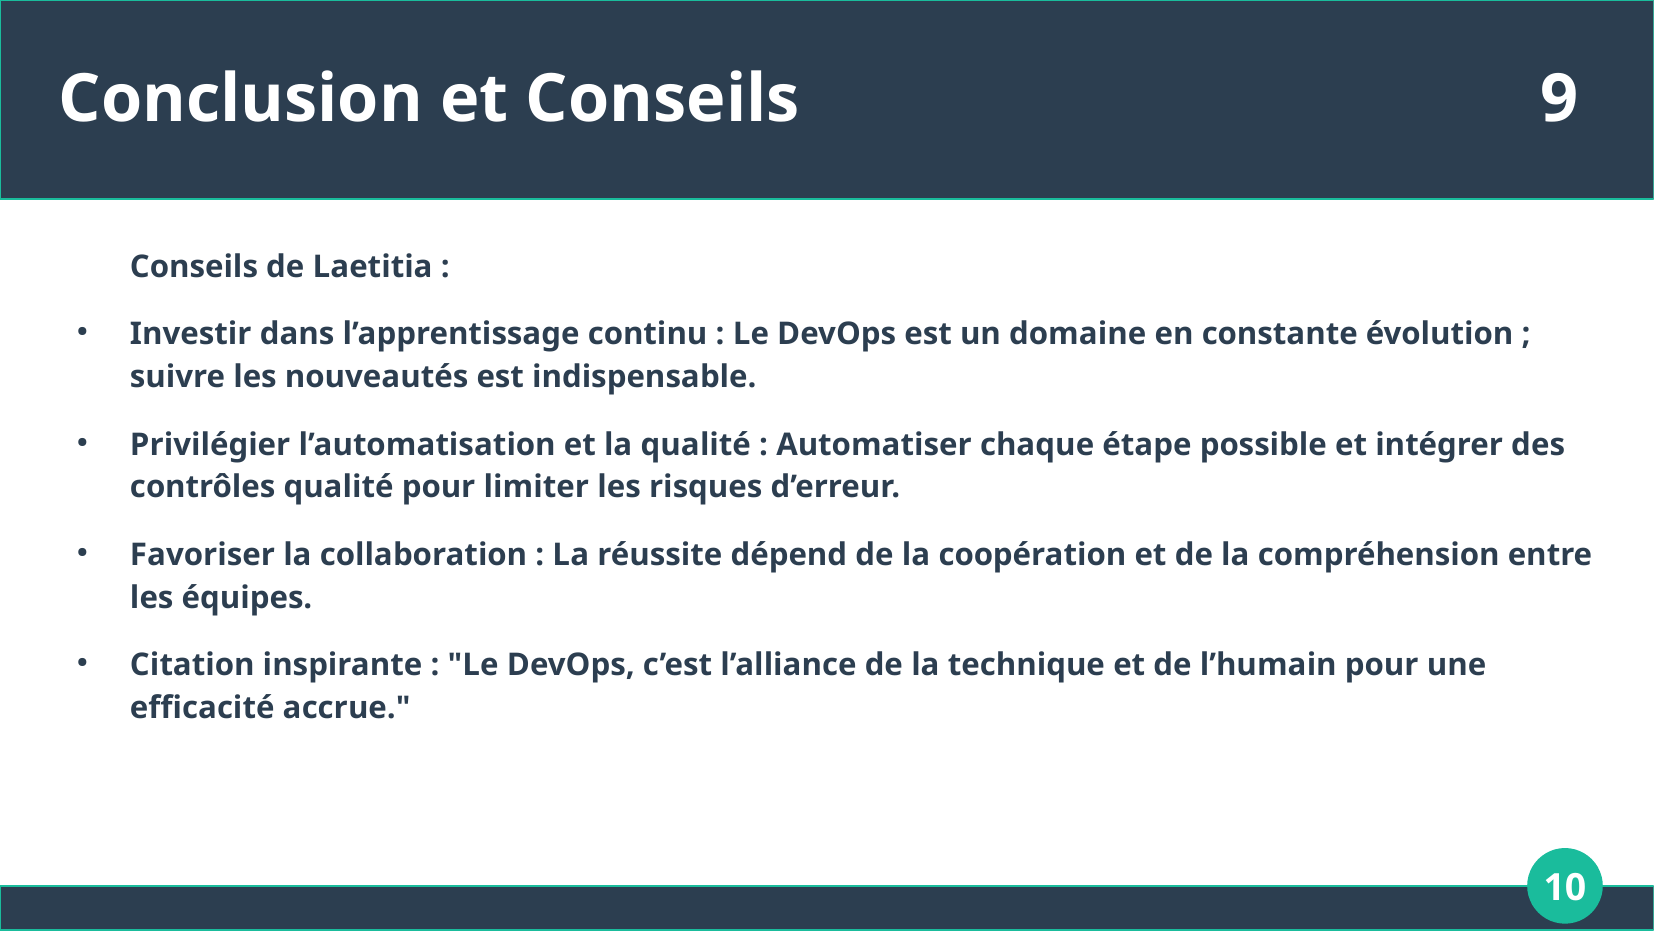

# Conclusion et Conseils 9
Conseils de Laetitia :
Investir dans l’apprentissage continu : Le DevOps est un domaine en constante évolution ; suivre les nouveautés est indispensable.
Privilégier l’automatisation et la qualité : Automatiser chaque étape possible et intégrer des contrôles qualité pour limiter les risques d’erreur.
Favoriser la collaboration : La réussite dépend de la coopération et de la compréhension entre les équipes.
Citation inspirante : "Le DevOps, c’est l’alliance de la technique et de l’humain pour une efficacité accrue."
10